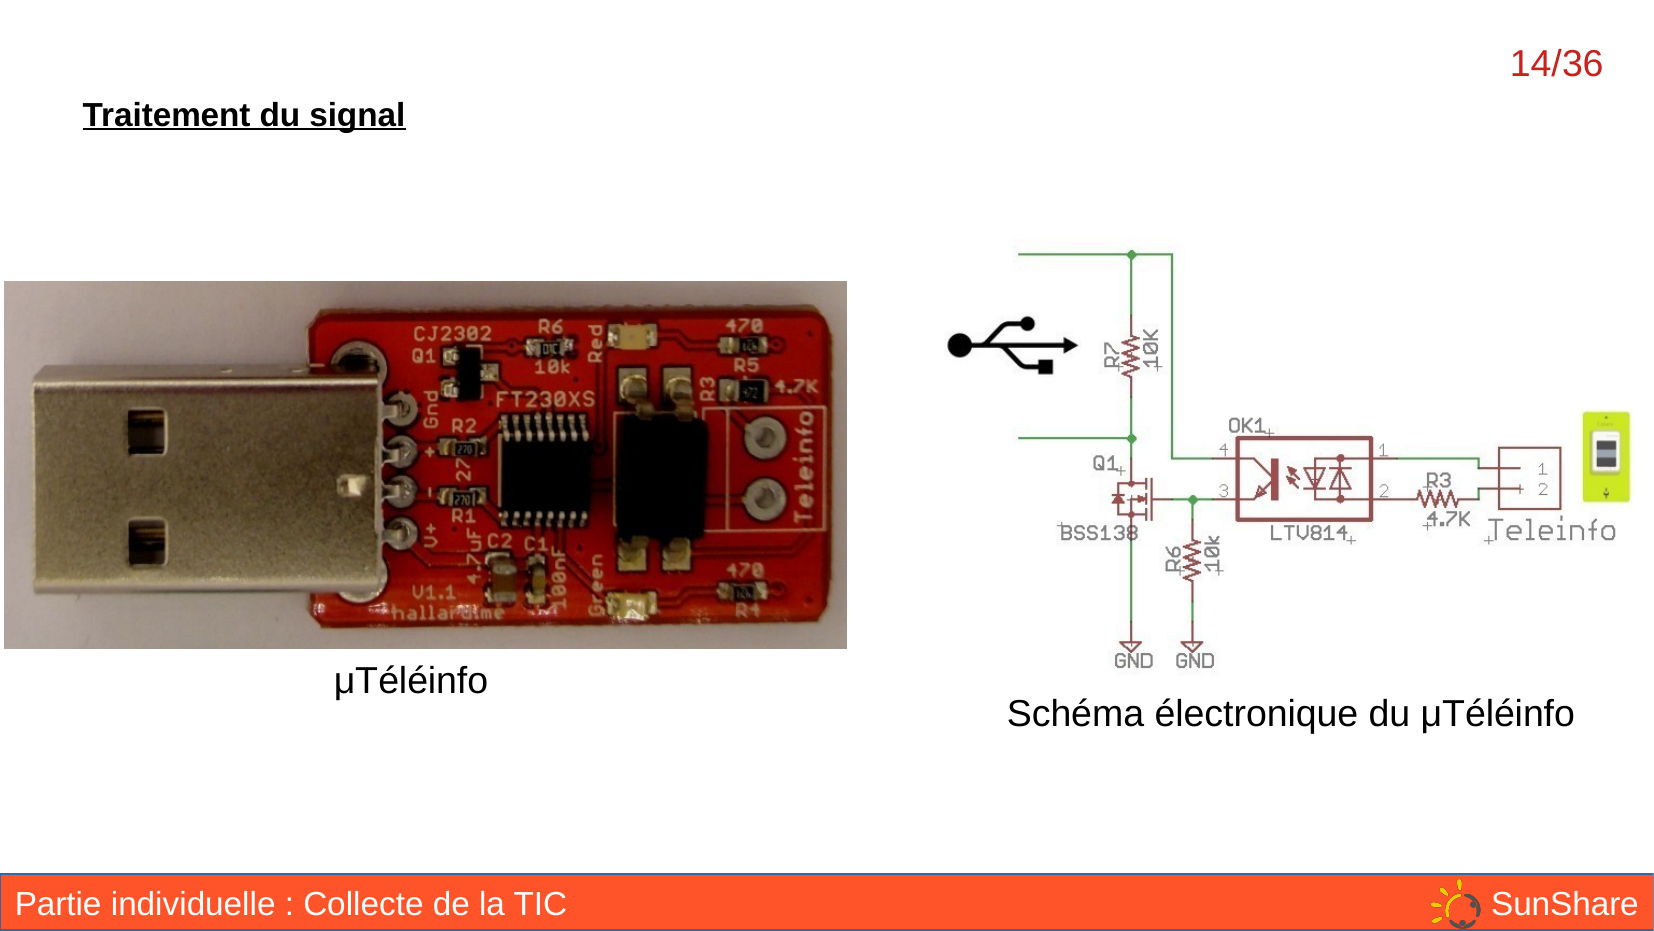

# Traitement du signal
μTéléinfo
Schéma électronique du μTéléinfo
Partie individuelle : Collecte de la TIC